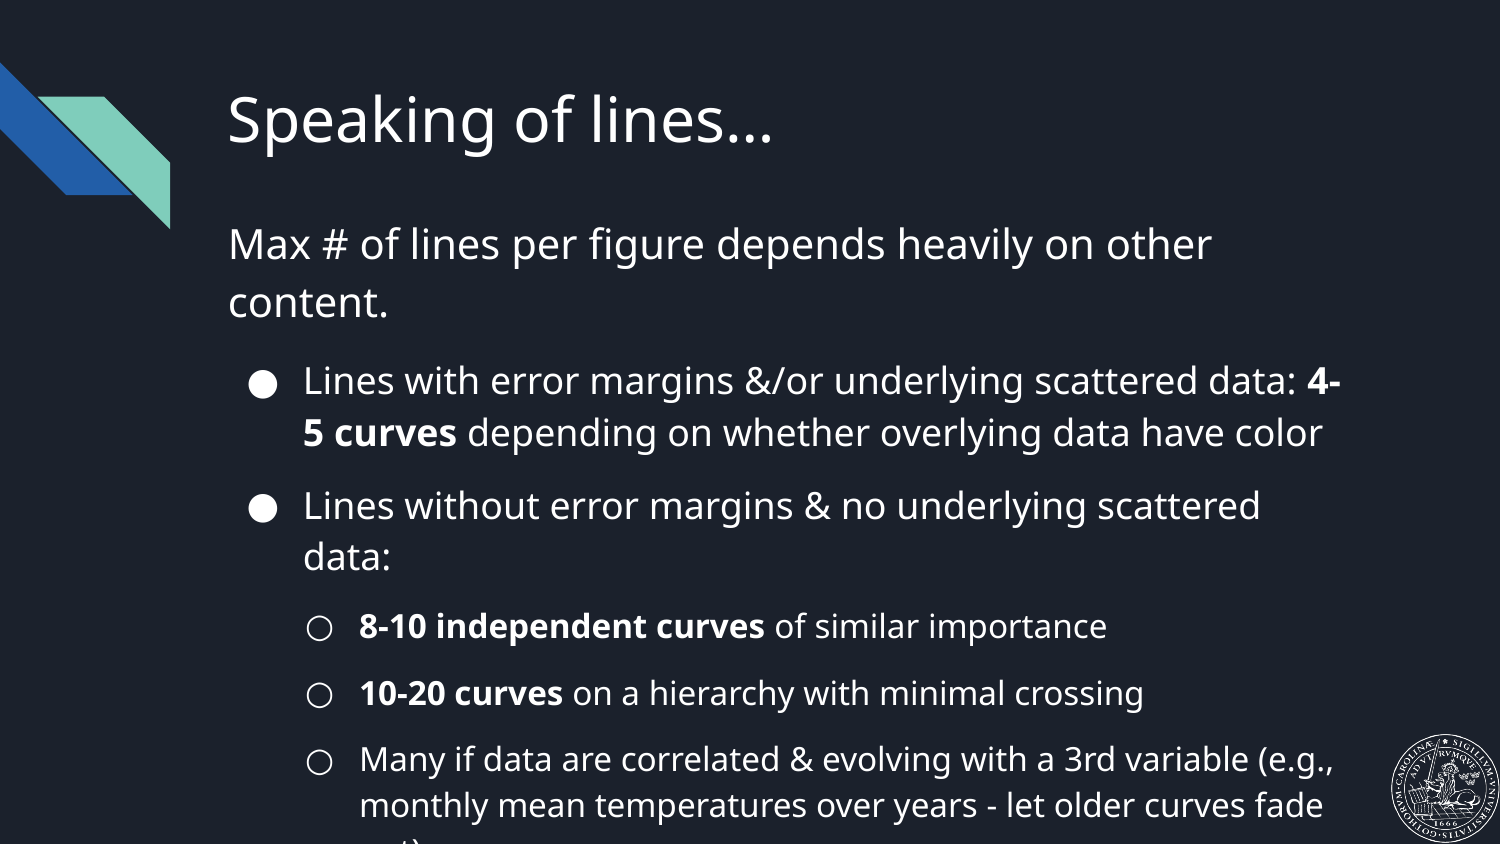

# Speaking of lines…
Max # of lines per figure depends heavily on other content.
Lines with error margins &/or underlying scattered data: 4-5 curves depending on whether overlying data have color
Lines without error margins & no underlying scattered data:
8-10 independent curves of similar importance
10-20 curves on a hierarchy with minimal crossing
Many if data are correlated & evolving with a 3rd variable (e.g., monthly mean temperatures over years - let older curves fade out)